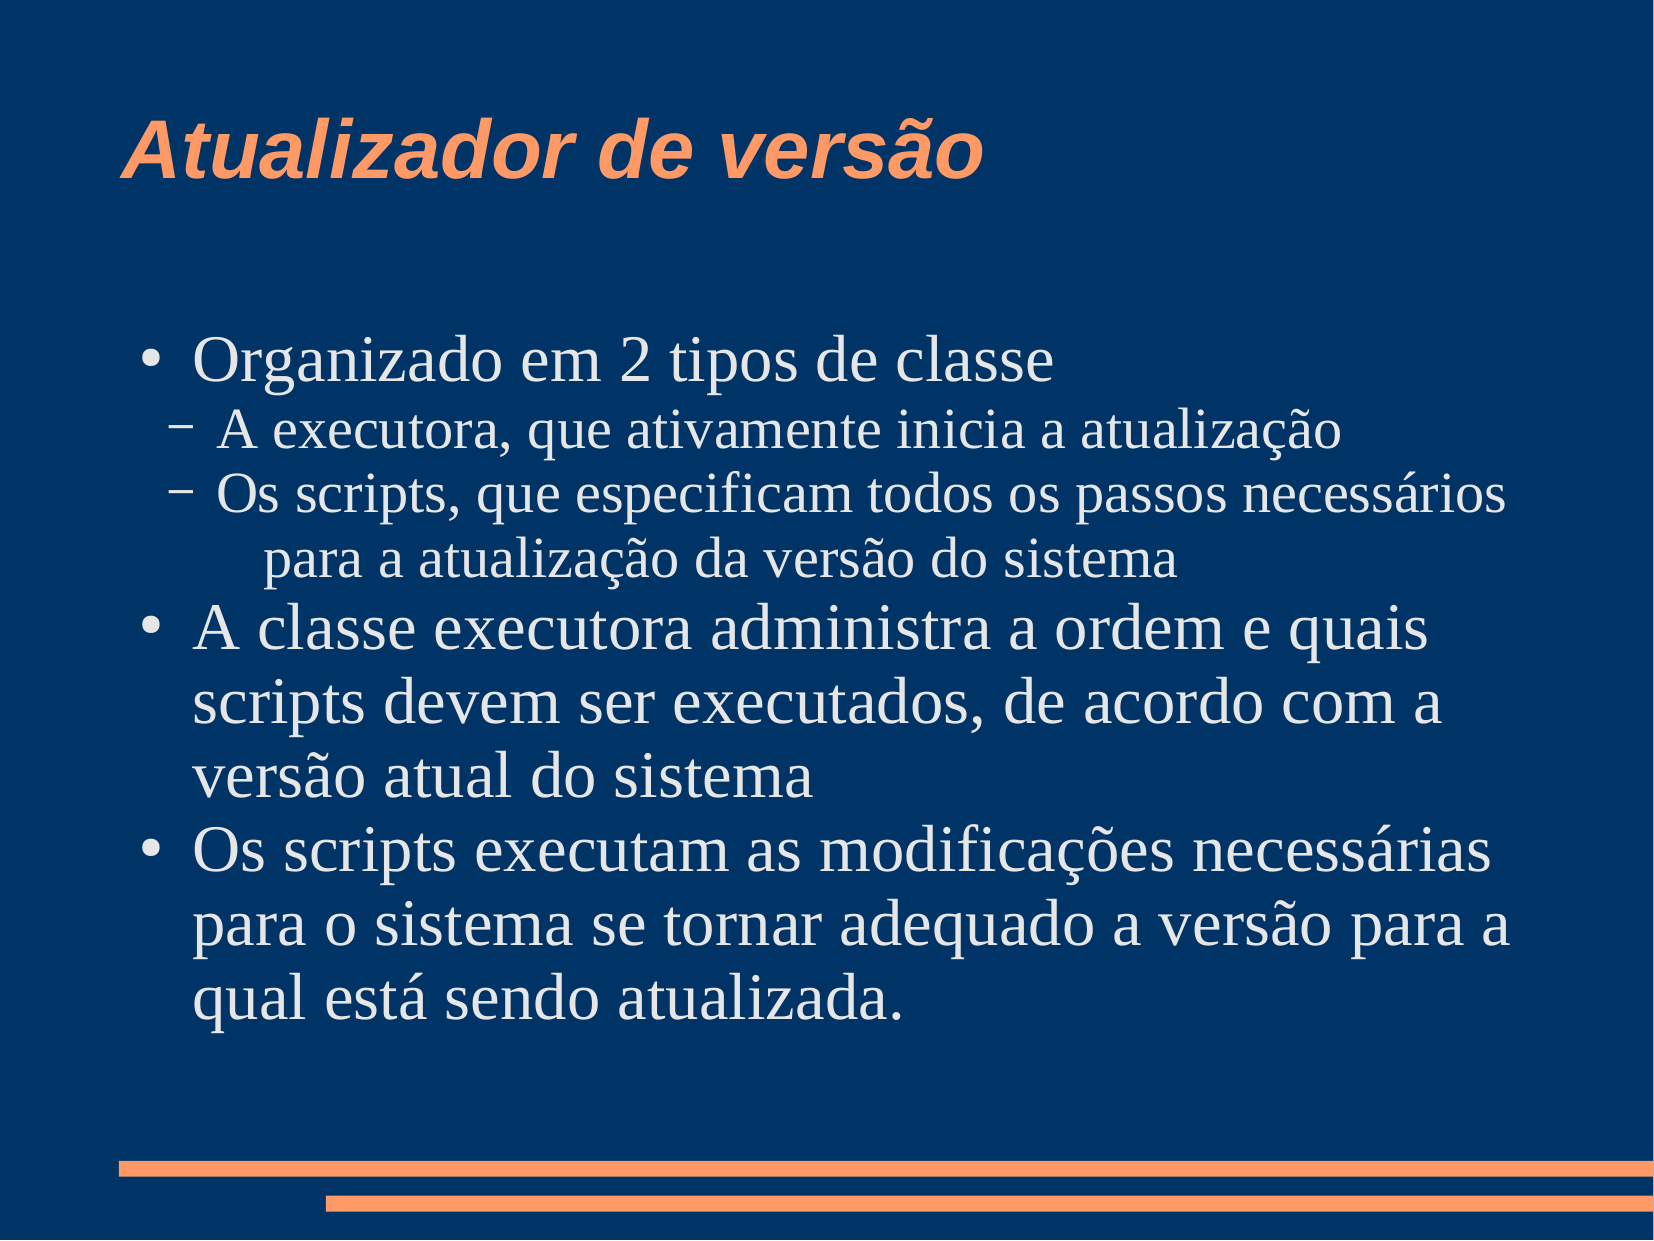

# Atualizador de versão
Organizado em 2 tipos de classe
A executora, que ativamente inicia a atualização
Os scripts, que especificam todos os passos necessários para a atualização da versão do sistema
A classe executora administra a ordem e quais scripts devem ser executados, de acordo com a versão atual do sistema
Os scripts executam as modificações necessárias para o sistema se tornar adequado a versão para a qual está sendo atualizada.